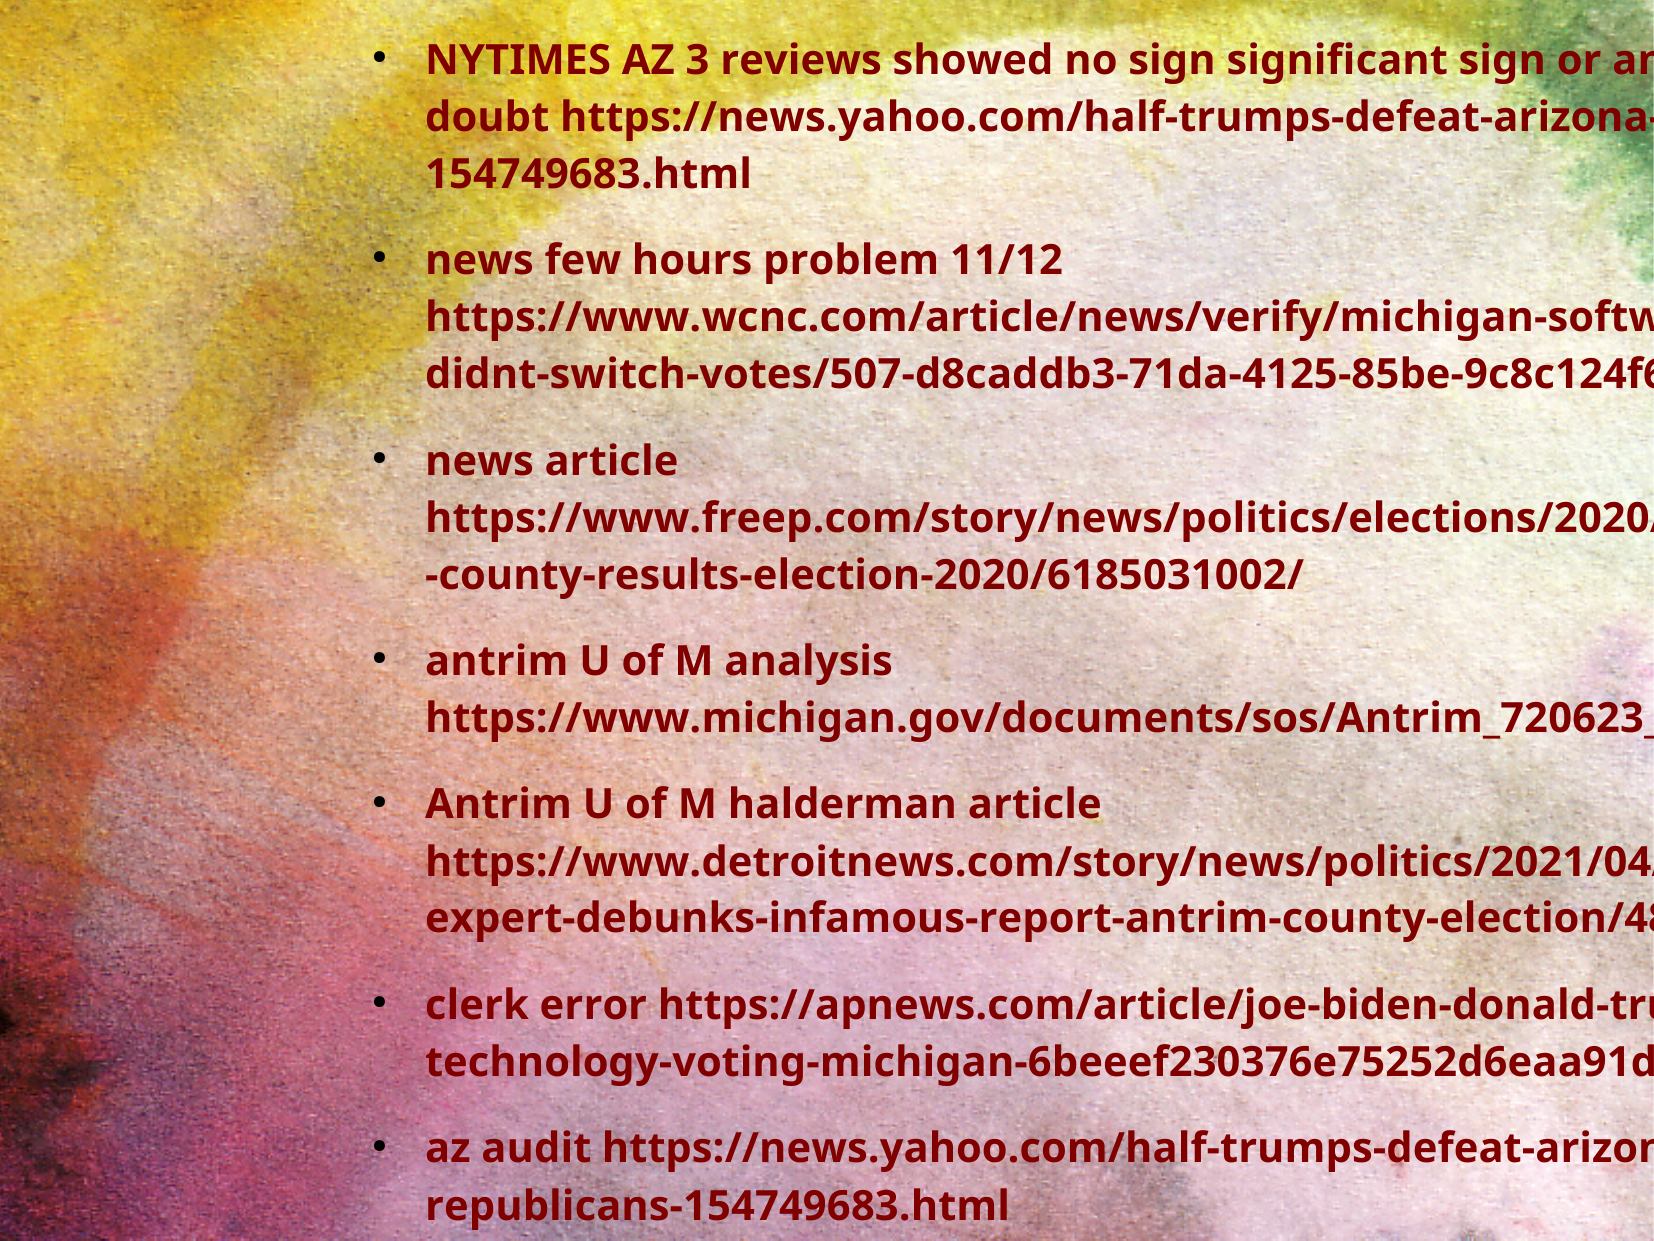

# NYTIMES AZ 3 reviews showed no sign significant sign or any reason to doubt https://news.yahoo.com/half-trumps-defeat-arizona-republicans-154749683.html
news few hours problem 11/12 https://www.wcnc.com/article/news/verify/michigan-software-glitch-didnt-switch-votes/507-d8caddb3-71da-4125-85be-9c8c124f66b7
news article https://www.freep.com/story/news/politics/elections/2020/11/06/antrim-county-results-election-2020/6185031002/
antrim U of M analysis https://www.michigan.gov/documents/sos/Antrim_720623_7.pdf
Antrim U of M halderman article https://www.detroitnews.com/story/news/politics/2021/04/01/michigan-expert-debunks-infamous-report-antrim-county-election/4835645001/
clerk error https://apnews.com/article/joe-biden-donald-trump-technology-voting-michigan-6beeef230376e75252d6eaa91db3f88f
az audit https://news.yahoo.com/half-trumps-defeat-arizona-republicans-154749683.html
https://www.usatoday.com/story/news/factcheck/2020/11/14/fact-check-dominion-voting-machines-didnt-delete-switch-votes/6282157002/
https://www.mediaite.com/election-2020/trump-goes-all-caps-promoting-oans-voter-fraud-conspiracy-debunked-by-the-ny-times-and-others/